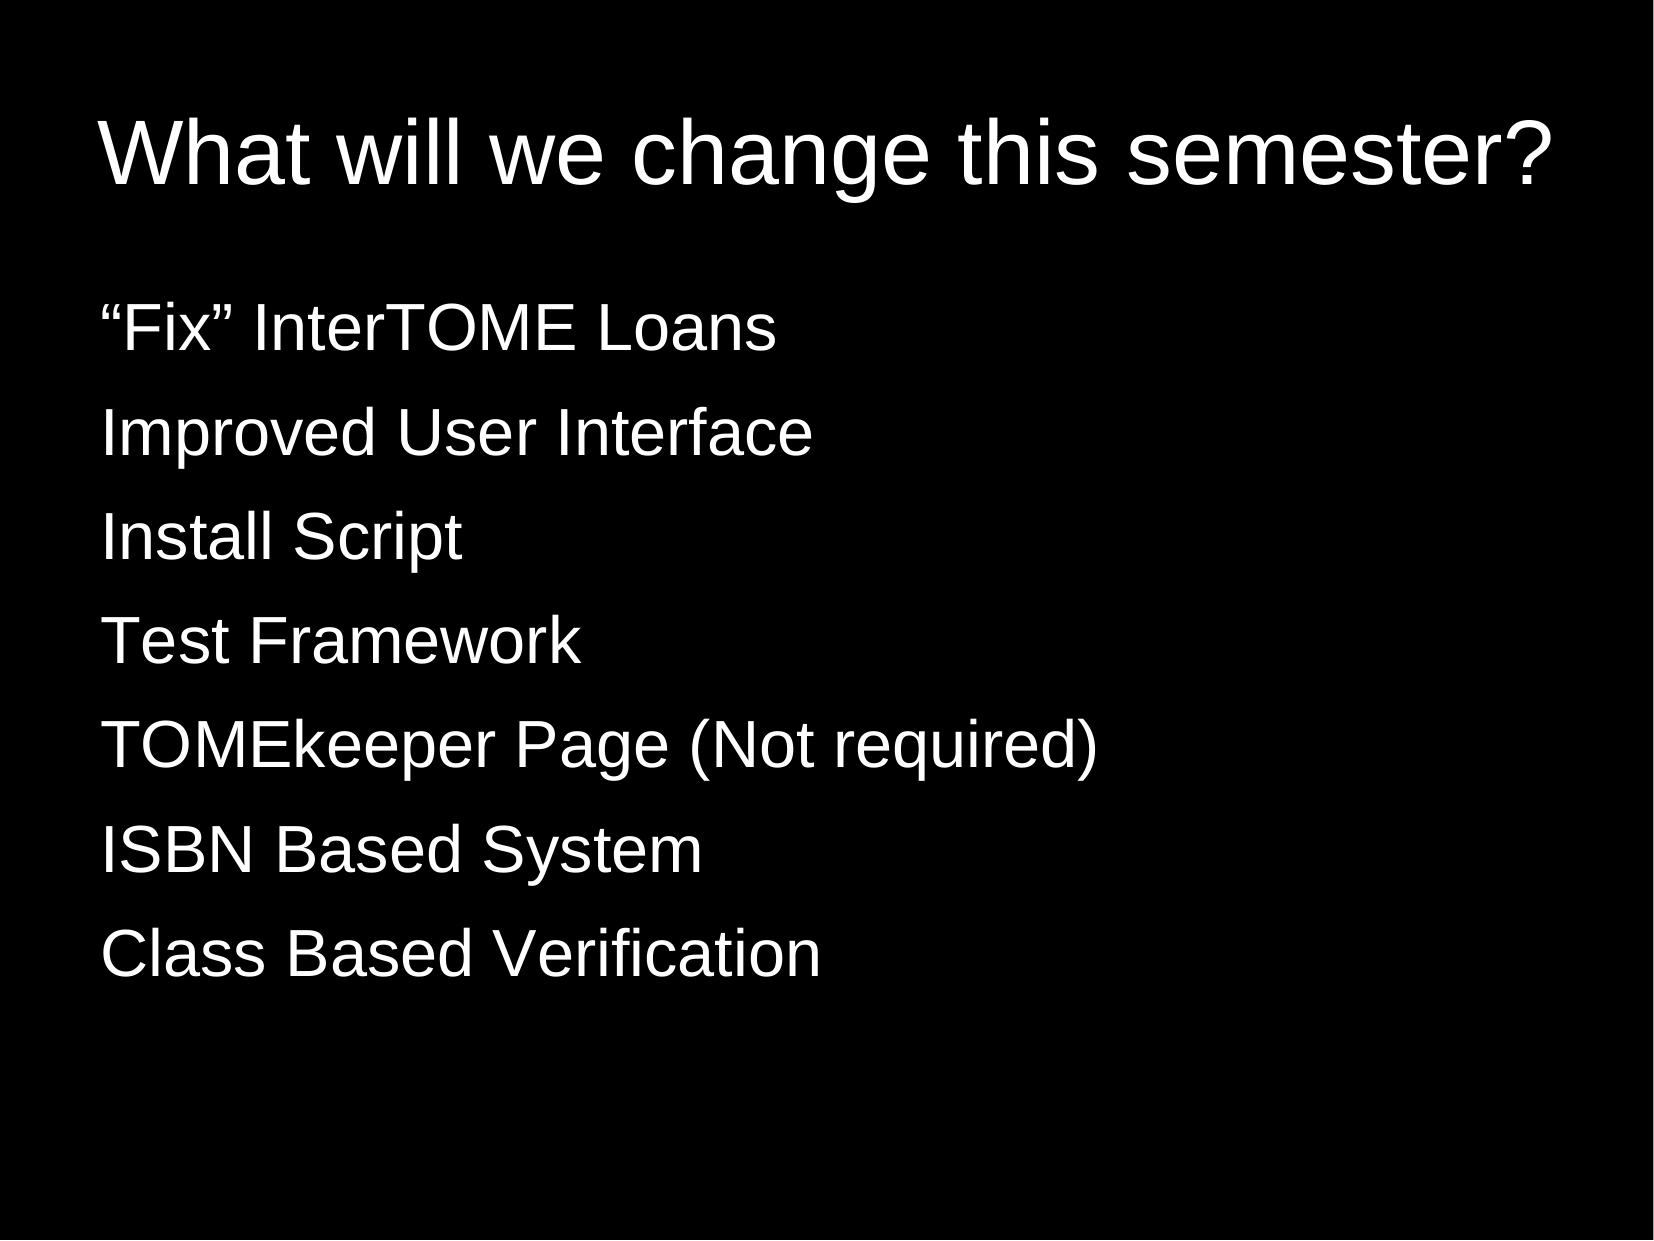

# What will we change this semester?
“Fix” InterTOME Loans
Improved User Interface
Install Script
Test Framework
TOMEkeeper Page (Not required)
ISBN Based System
Class Based Verification